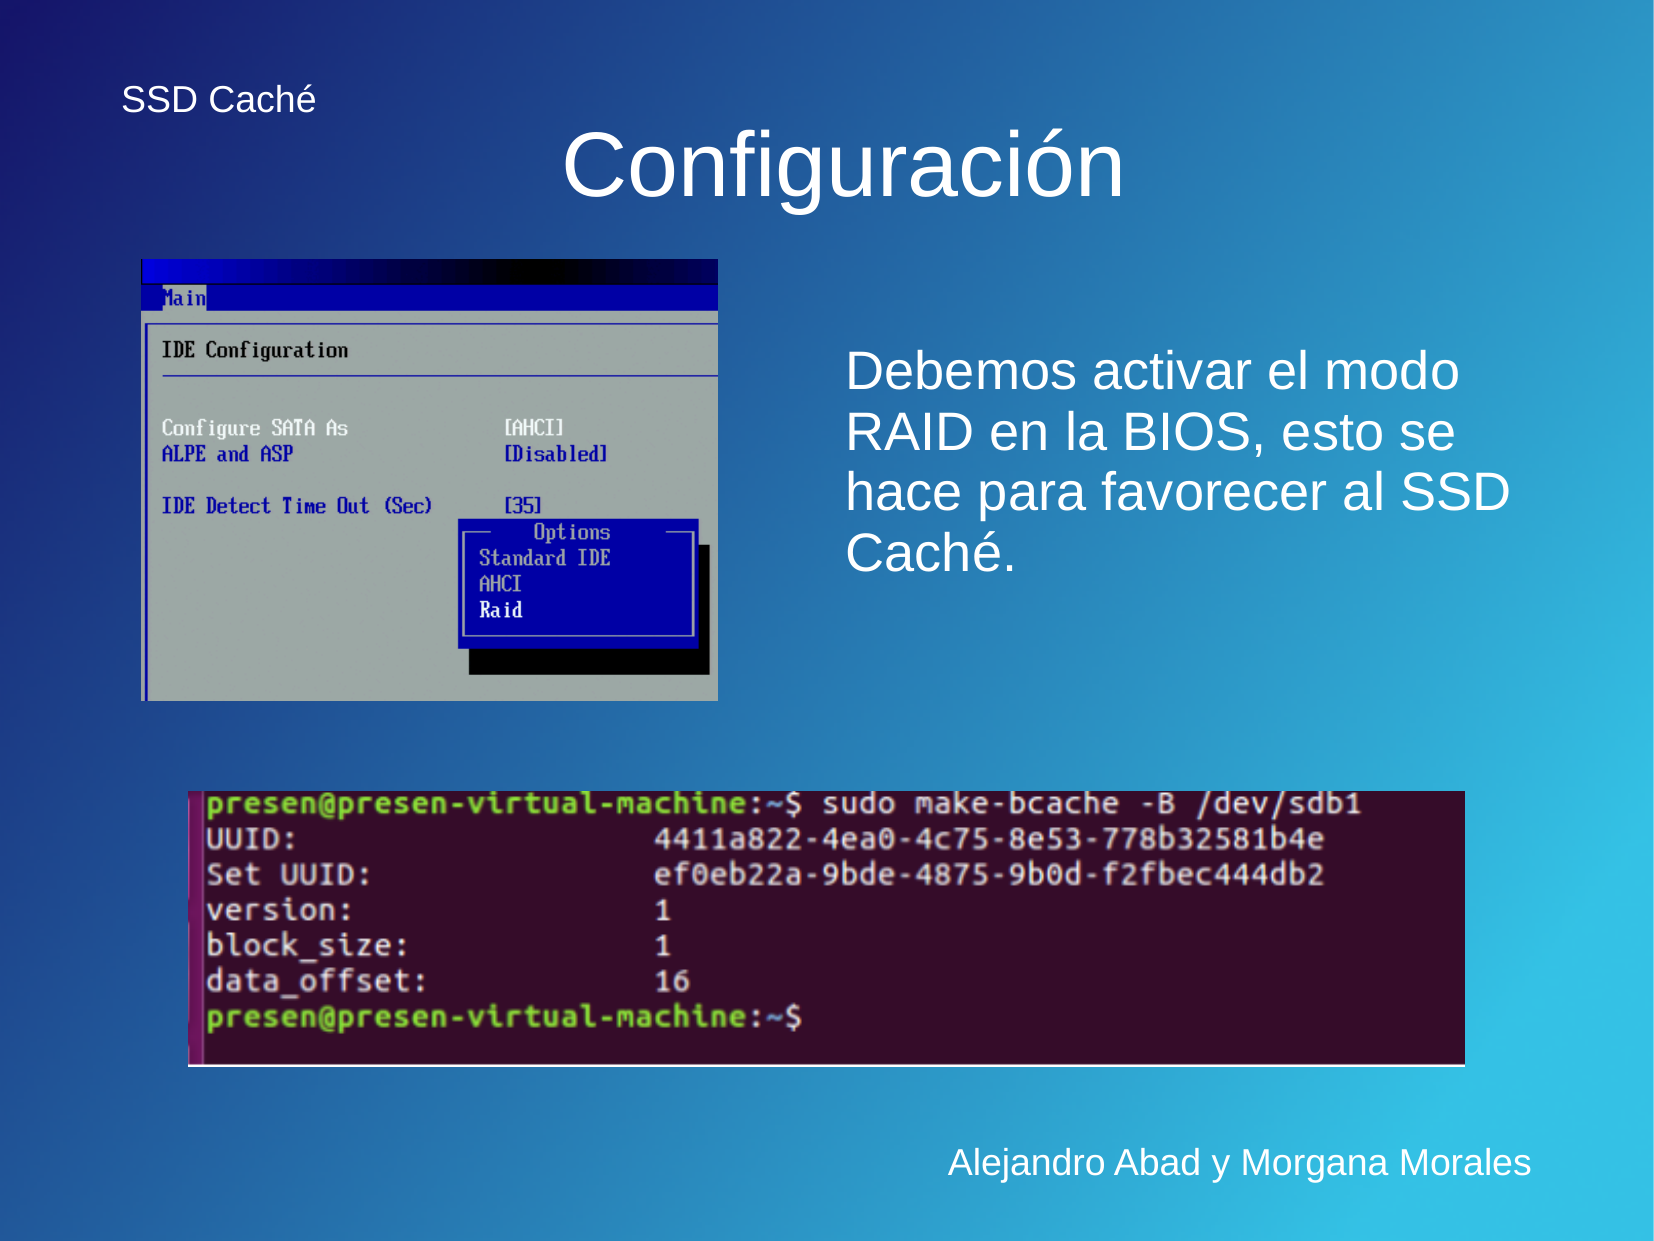

SSD Caché
Configuración
# Debemos activar el modo RAID en la BIOS, esto se hace para favorecer al SSD Caché.
Alejandro Abad y Morgana Morales